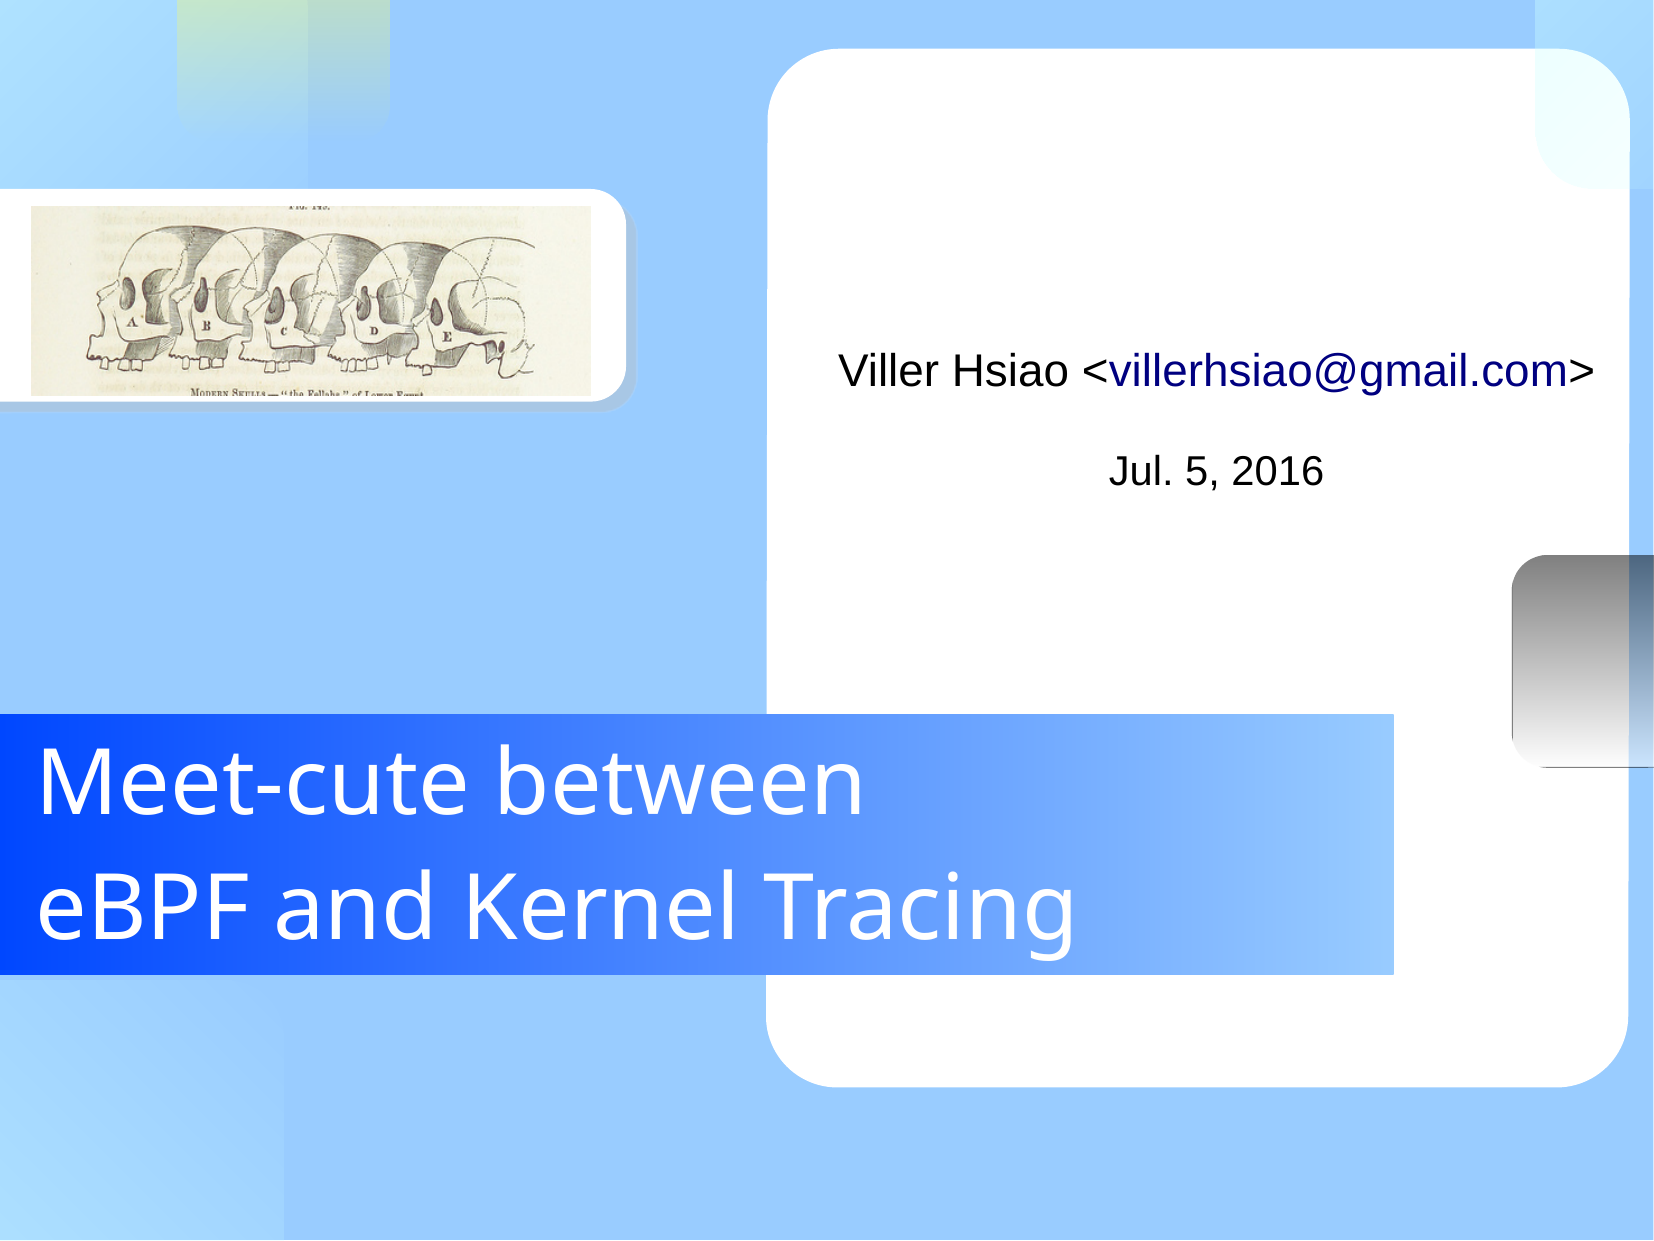

Viller Hsiao <villerhsiao@gmail.com>
Jul. 5, 2016
# Meet-cute between eBPF and Kernel Tracing